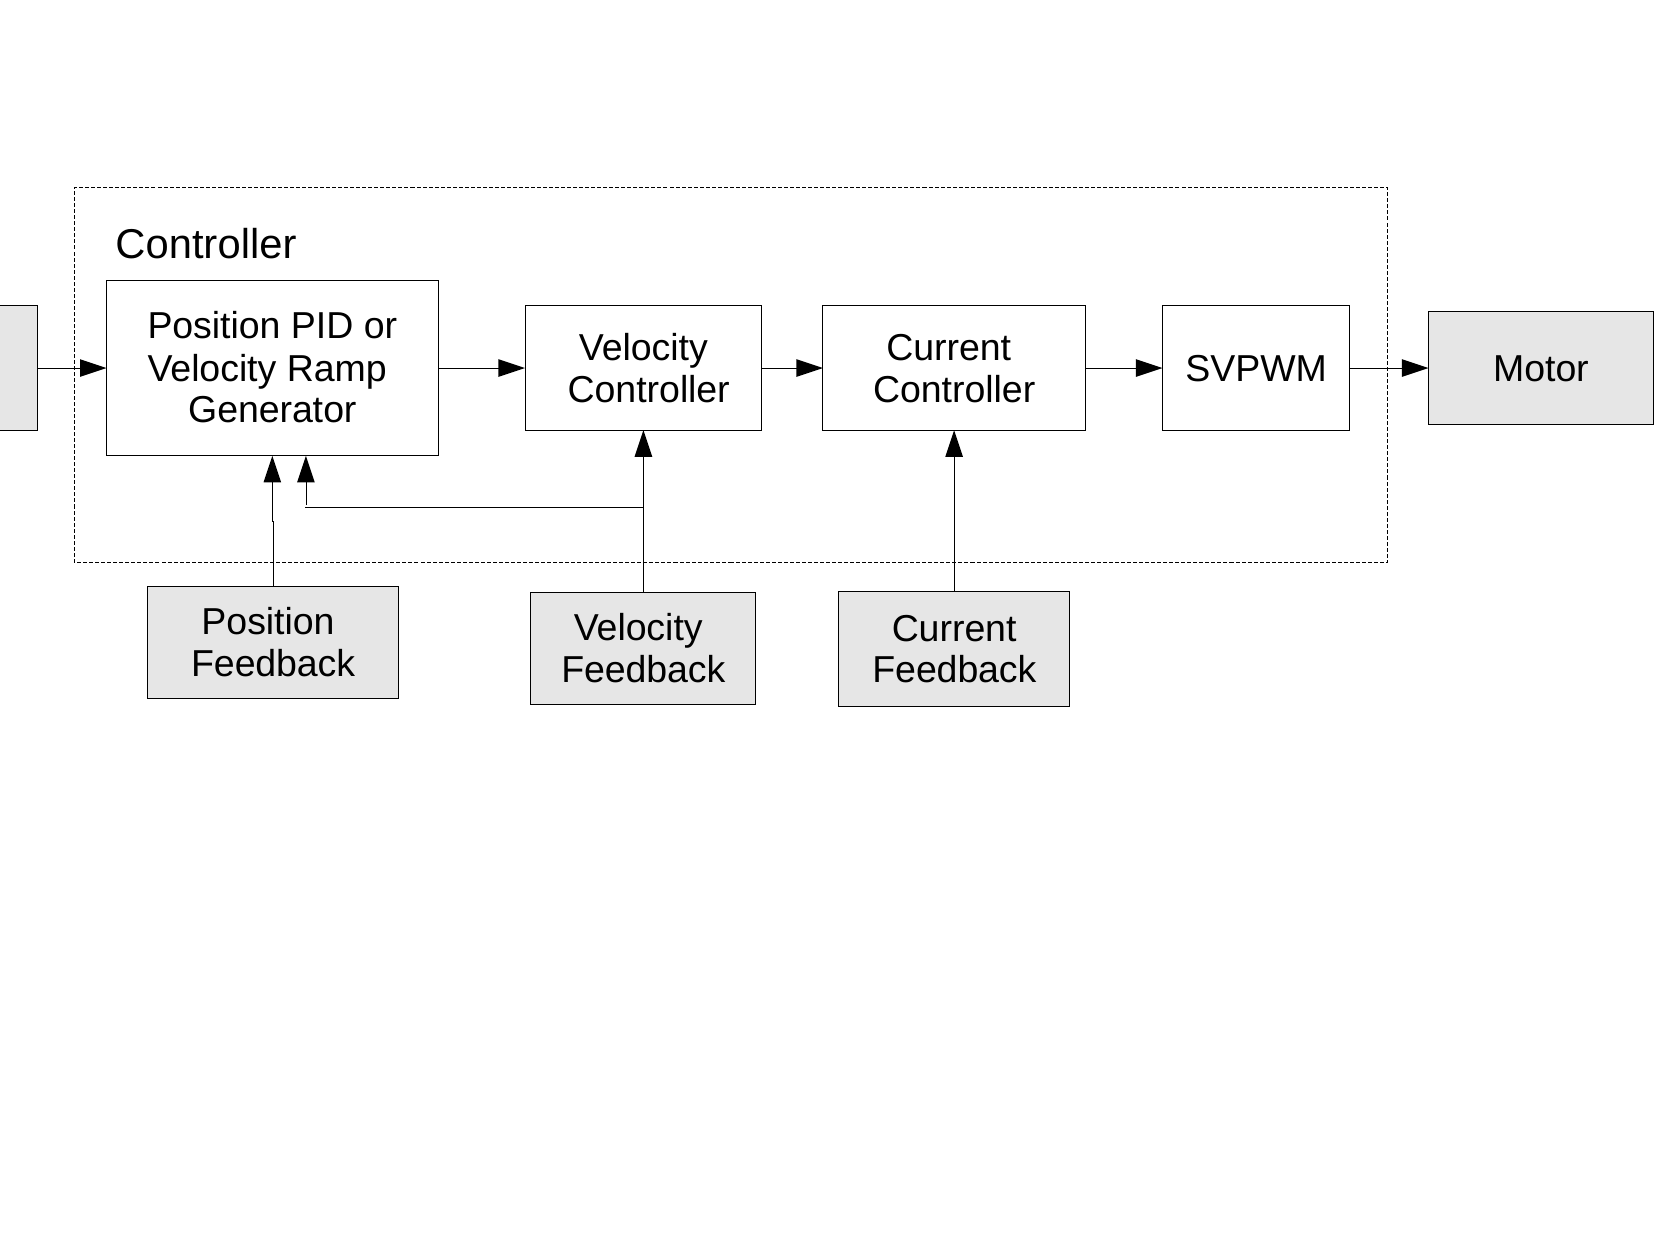

Controller
Position PID or
Velocity Ramp
Generator
Set
Position
Velocity
 Controller
Current
Controller
SVPWM
Motor
Position
Feedback
Current
Feedback
Velocity
Feedback